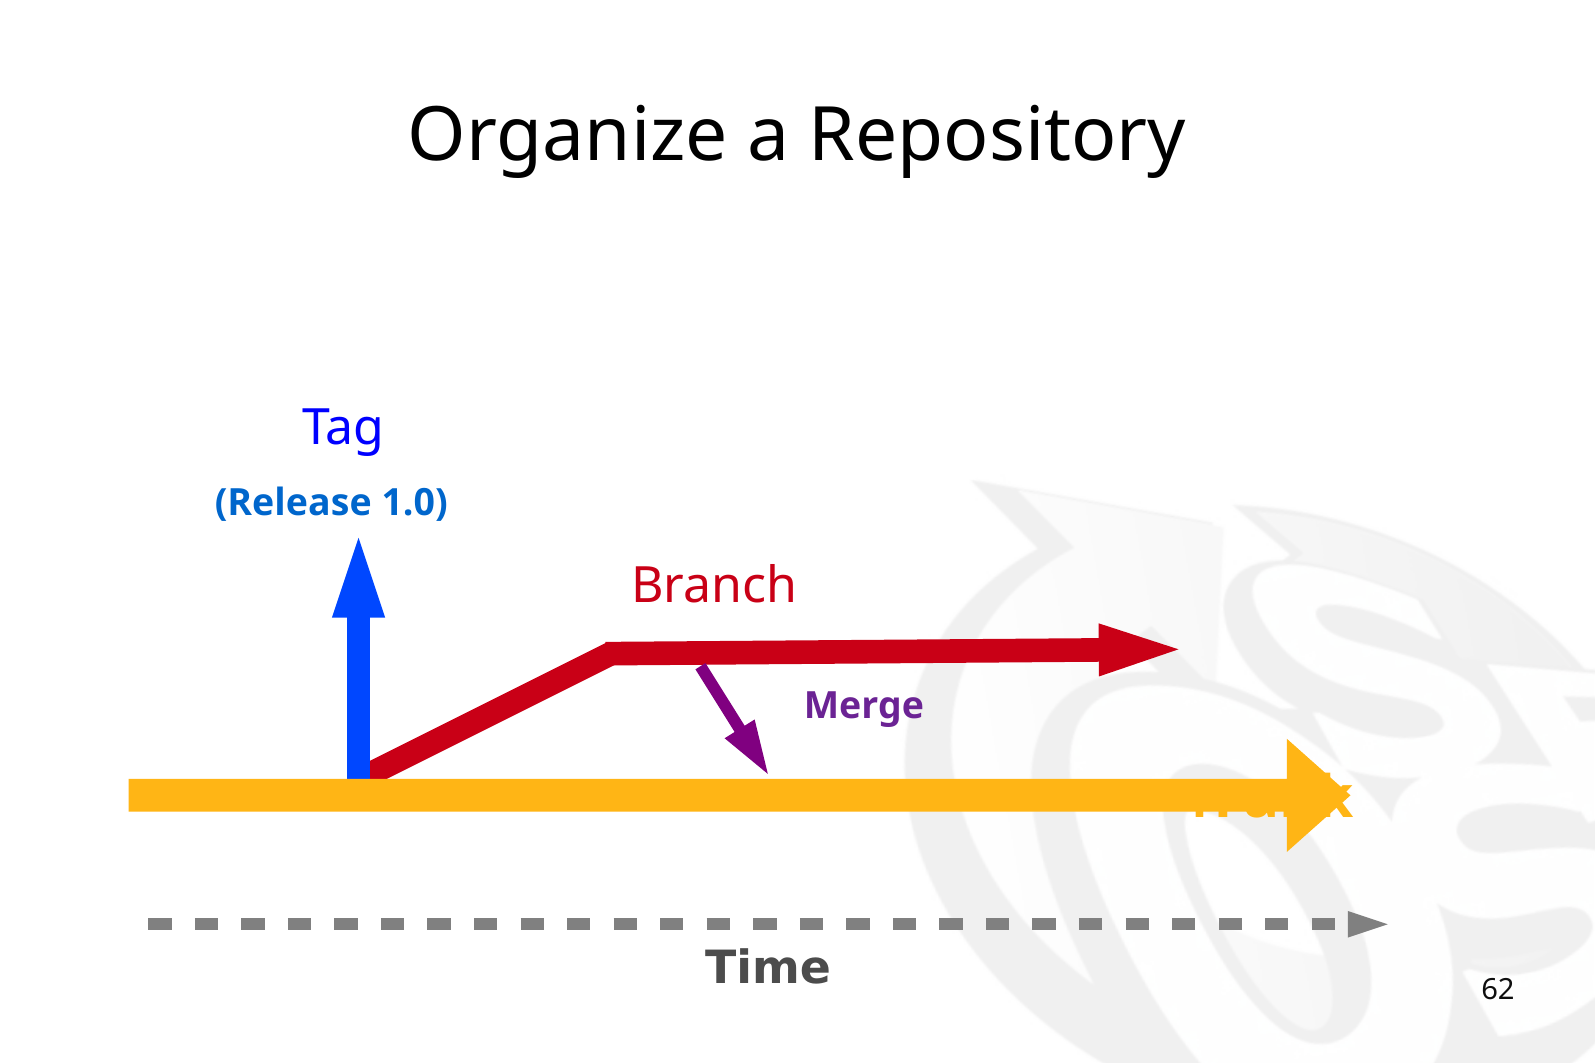

# Organize a Repository
Tag
(Release 1.0)
Branch
Merge
 Trunk
Time
62